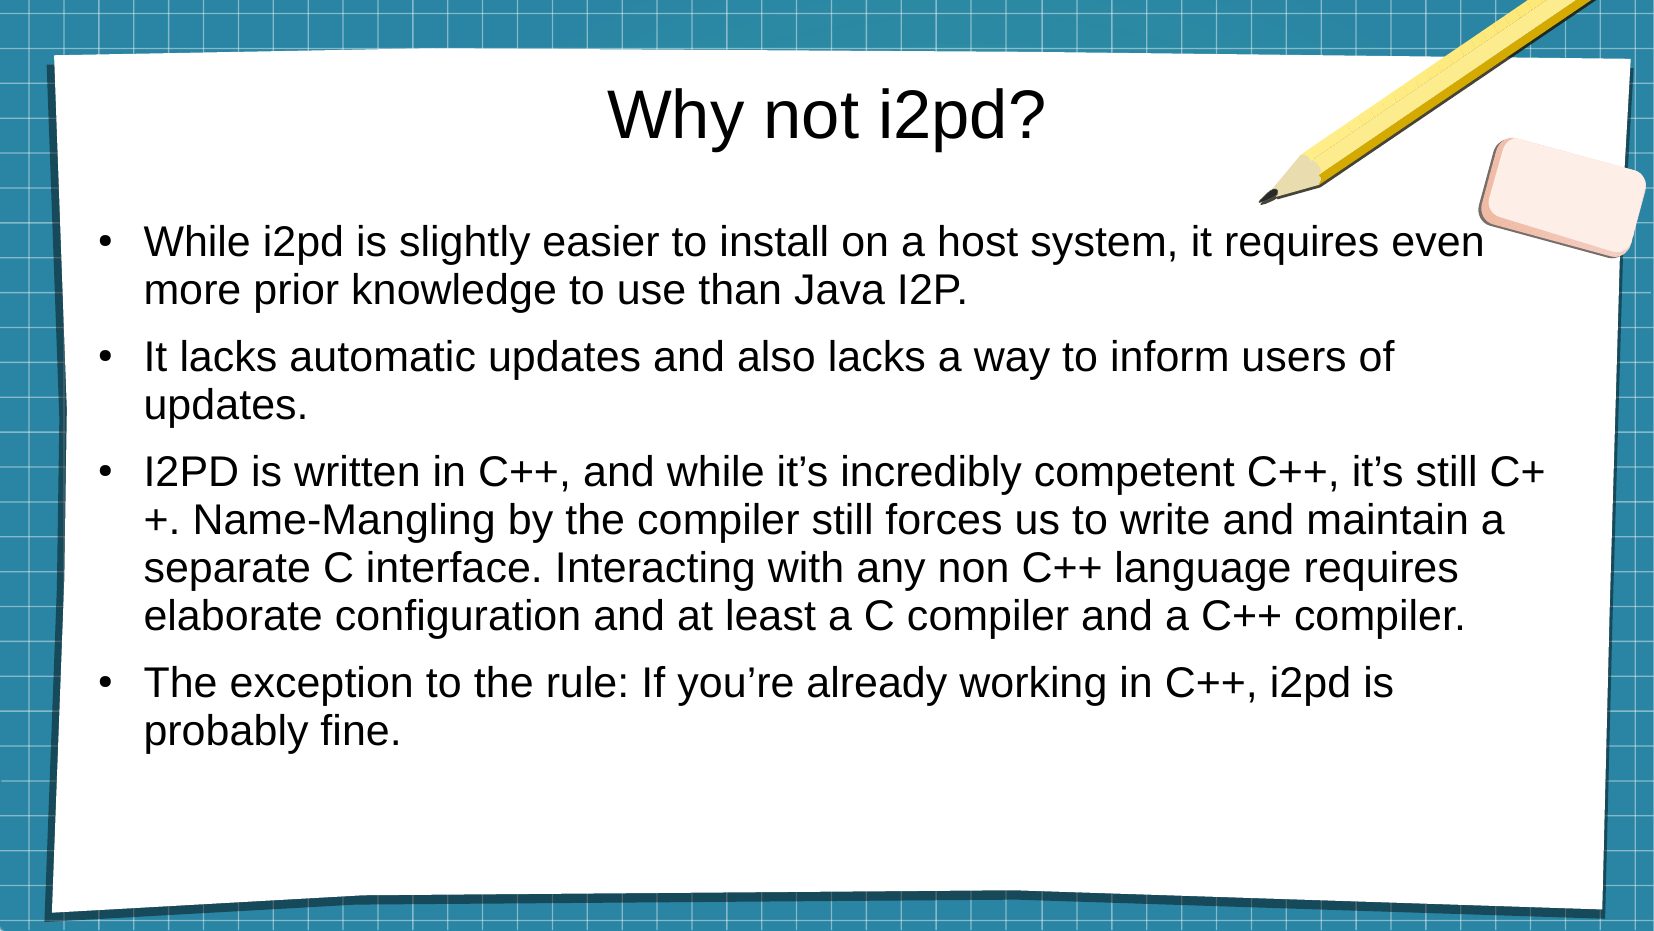

# Why not i2pd?
While i2pd is slightly easier to install on a host system, it requires even more prior knowledge to use than Java I2P.
It lacks automatic updates and also lacks a way to inform users of updates.
I2PD is written in C++, and while it’s incredibly competent C++, it’s still C++. Name-Mangling by the compiler still forces us to write and maintain a separate C interface. Interacting with any non C++ language requires elaborate configuration and at least a C compiler and a C++ compiler.
The exception to the rule: If you’re already working in C++, i2pd is probably fine.